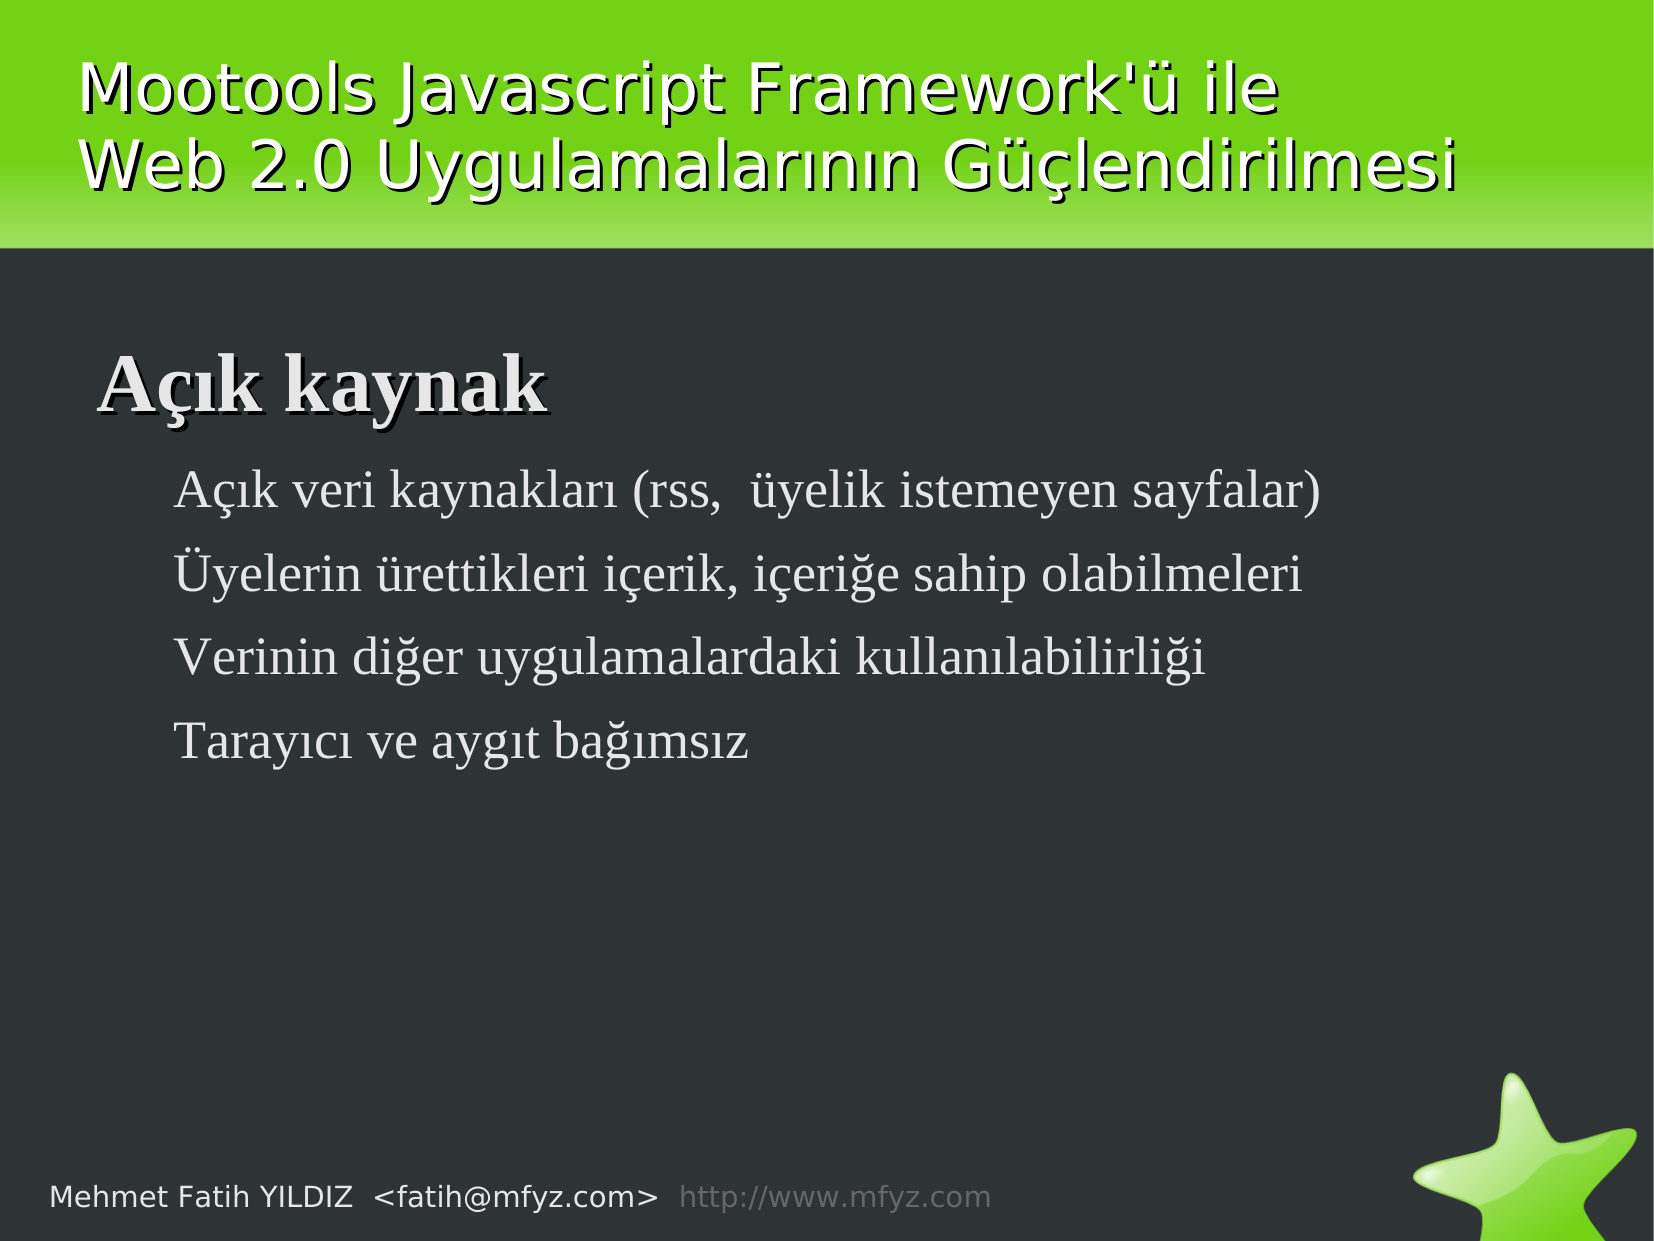

# Mootools Javascript Framework'ü ile Web 2.0 Uygulamalarının Güçlendirilmesi
Açık kaynak
Açık veri kaynakları (rss, üyelik istemeyen sayfalar)
Üyelerin ürettikleri içerik, içeriğe sahip olabilmeleri
Verinin diğer uygulamalardaki kullanılabilirliği
Tarayıcı ve aygıt bağımsız
Mehmet Fatih YILDIZ <fatih@mfyz.com> http://www.mfyz.com